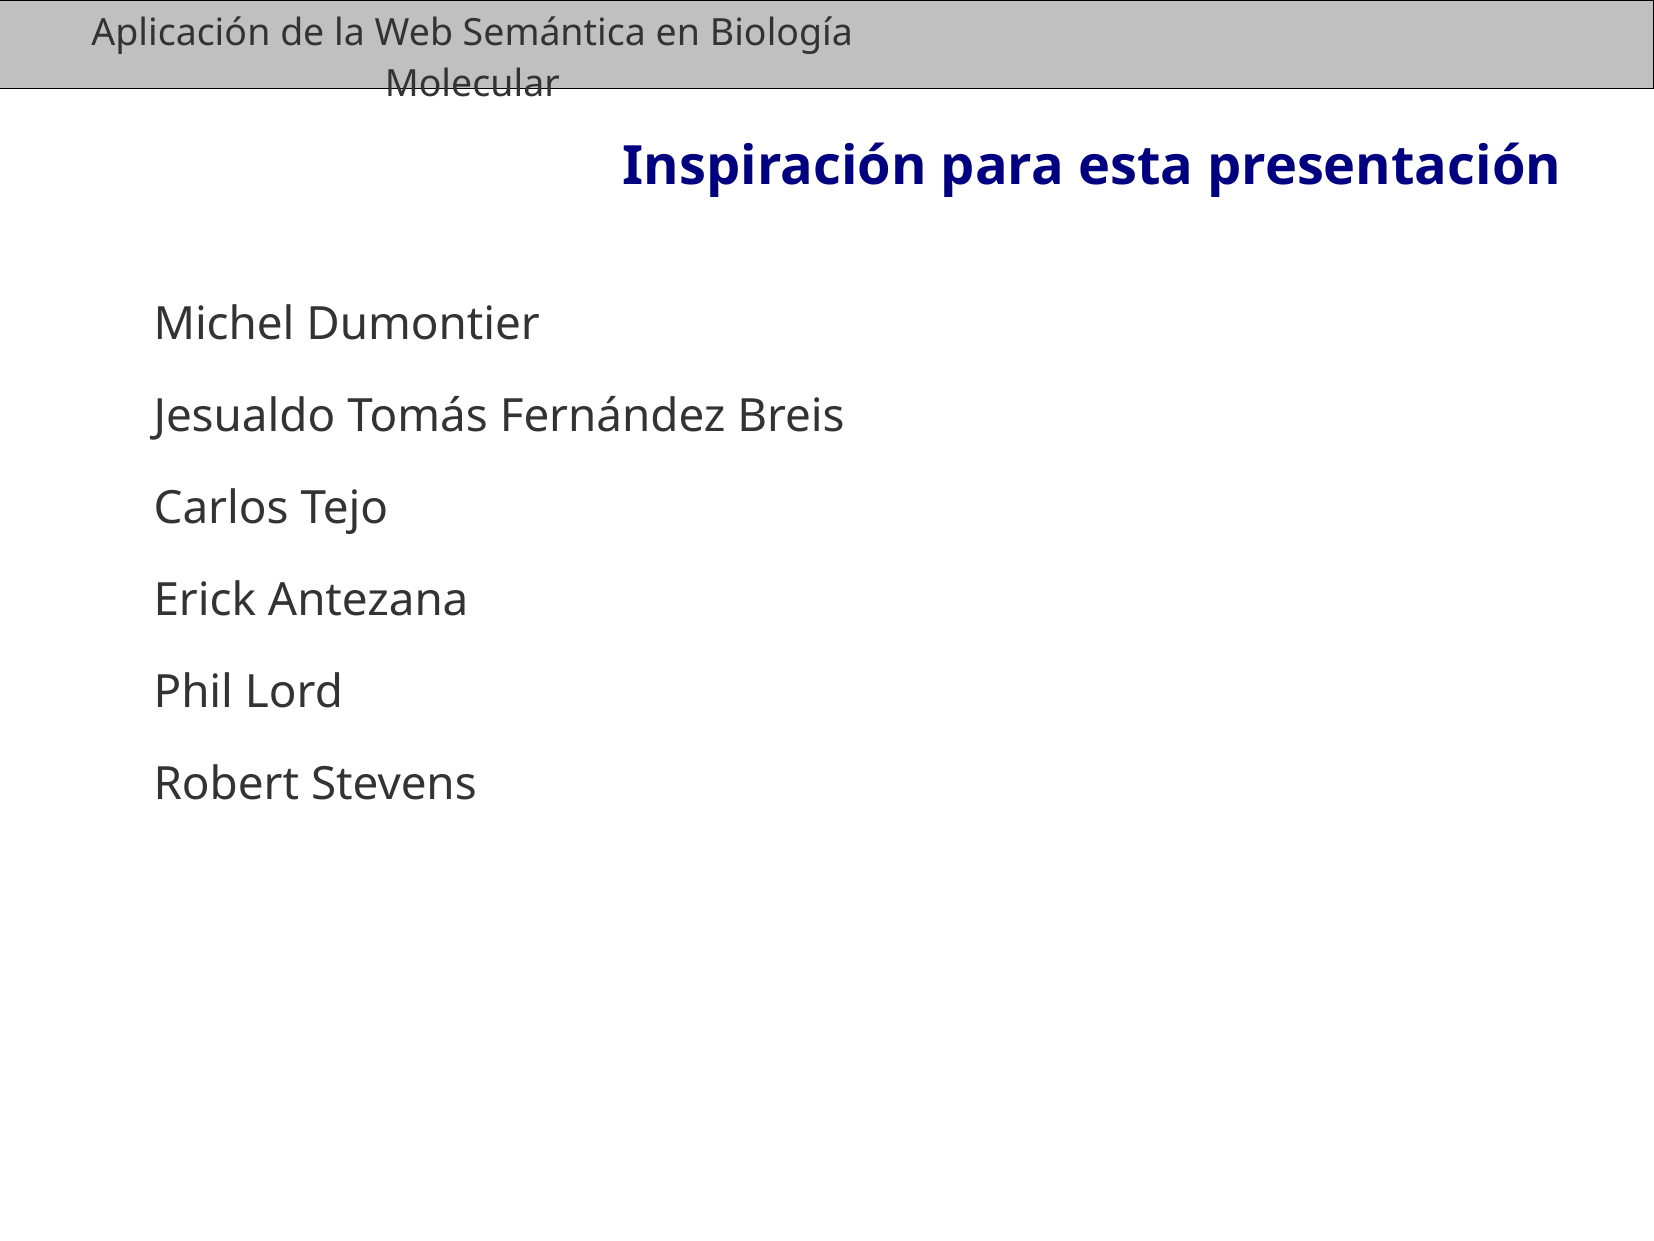

Aplicación de la Web Semántica en Biología Molecular
Inspiración para esta presentación
# Michel Dumontier
Jesualdo Tomás Fernández Breis
Carlos Tejo
Erick Antezana
Phil Lord
Robert Stevens